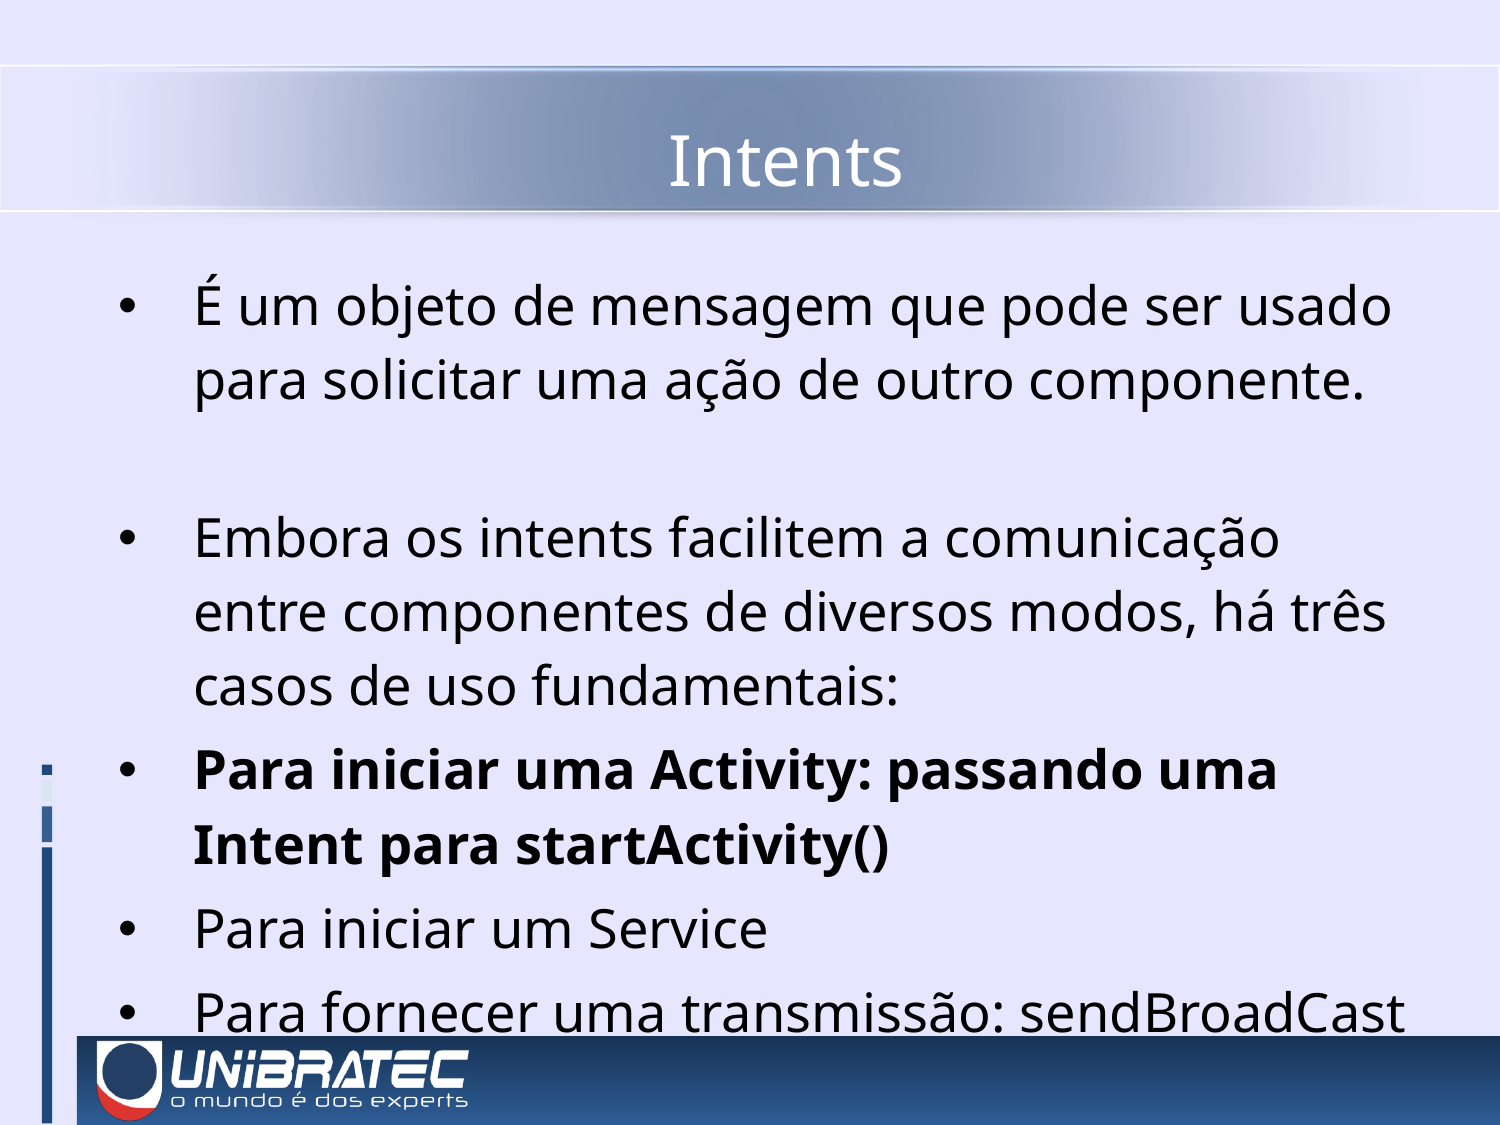

# Intents
É um objeto de mensagem que pode ser usado para solicitar uma ação de outro componente.
Embora os intents facilitem a comunicação entre componentes de diversos modos, há três casos de uso fundamentais:
Para iniciar uma Activity: passando uma Intent para startActivity()
Para iniciar um Service
Para fornecer uma transmissão: sendBroadCast